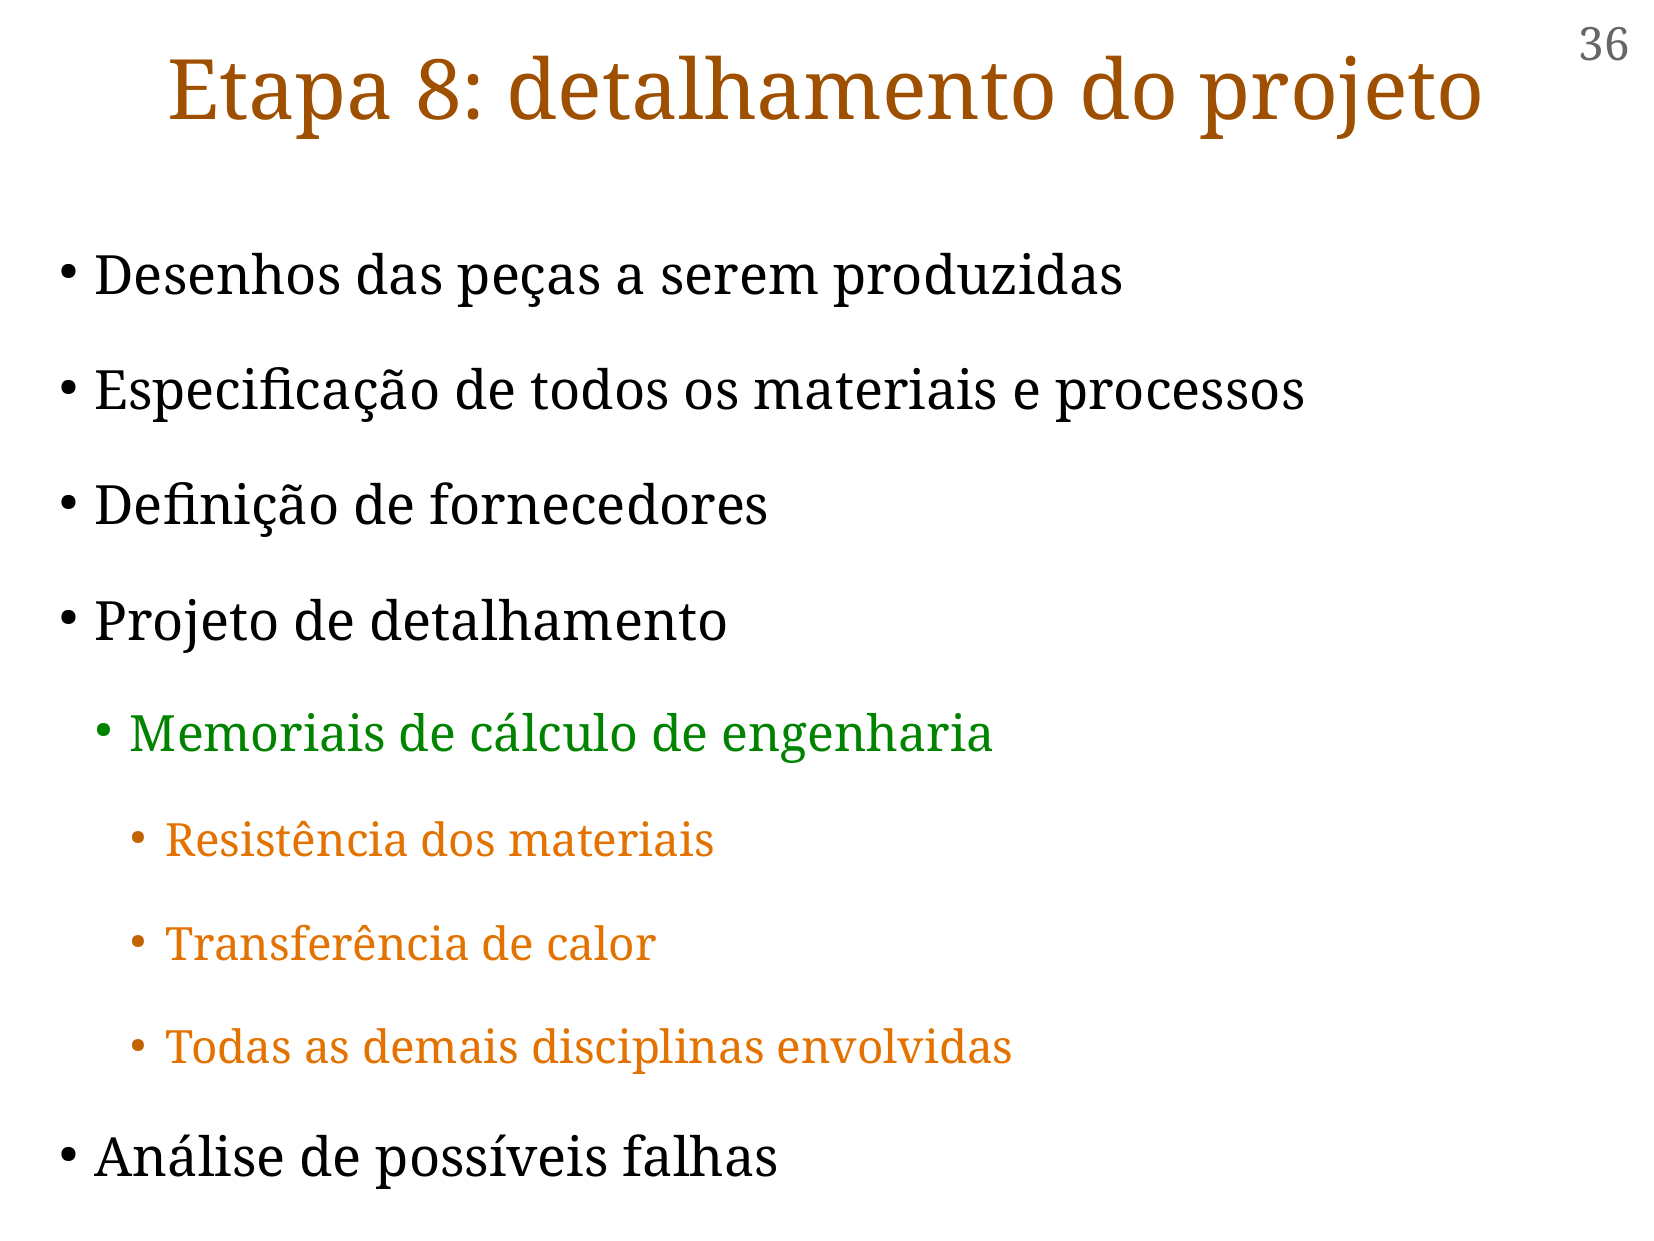

36
# Etapa 8: detalhamento do projeto
Desenhos das peças a serem produzidas
Especificação de todos os materiais e processos
Definição de fornecedores
Projeto de detalhamento
Memoriais de cálculo de engenharia
Resistência dos materiais
Transferência de calor
Todas as demais disciplinas envolvidas
Análise de possíveis falhas